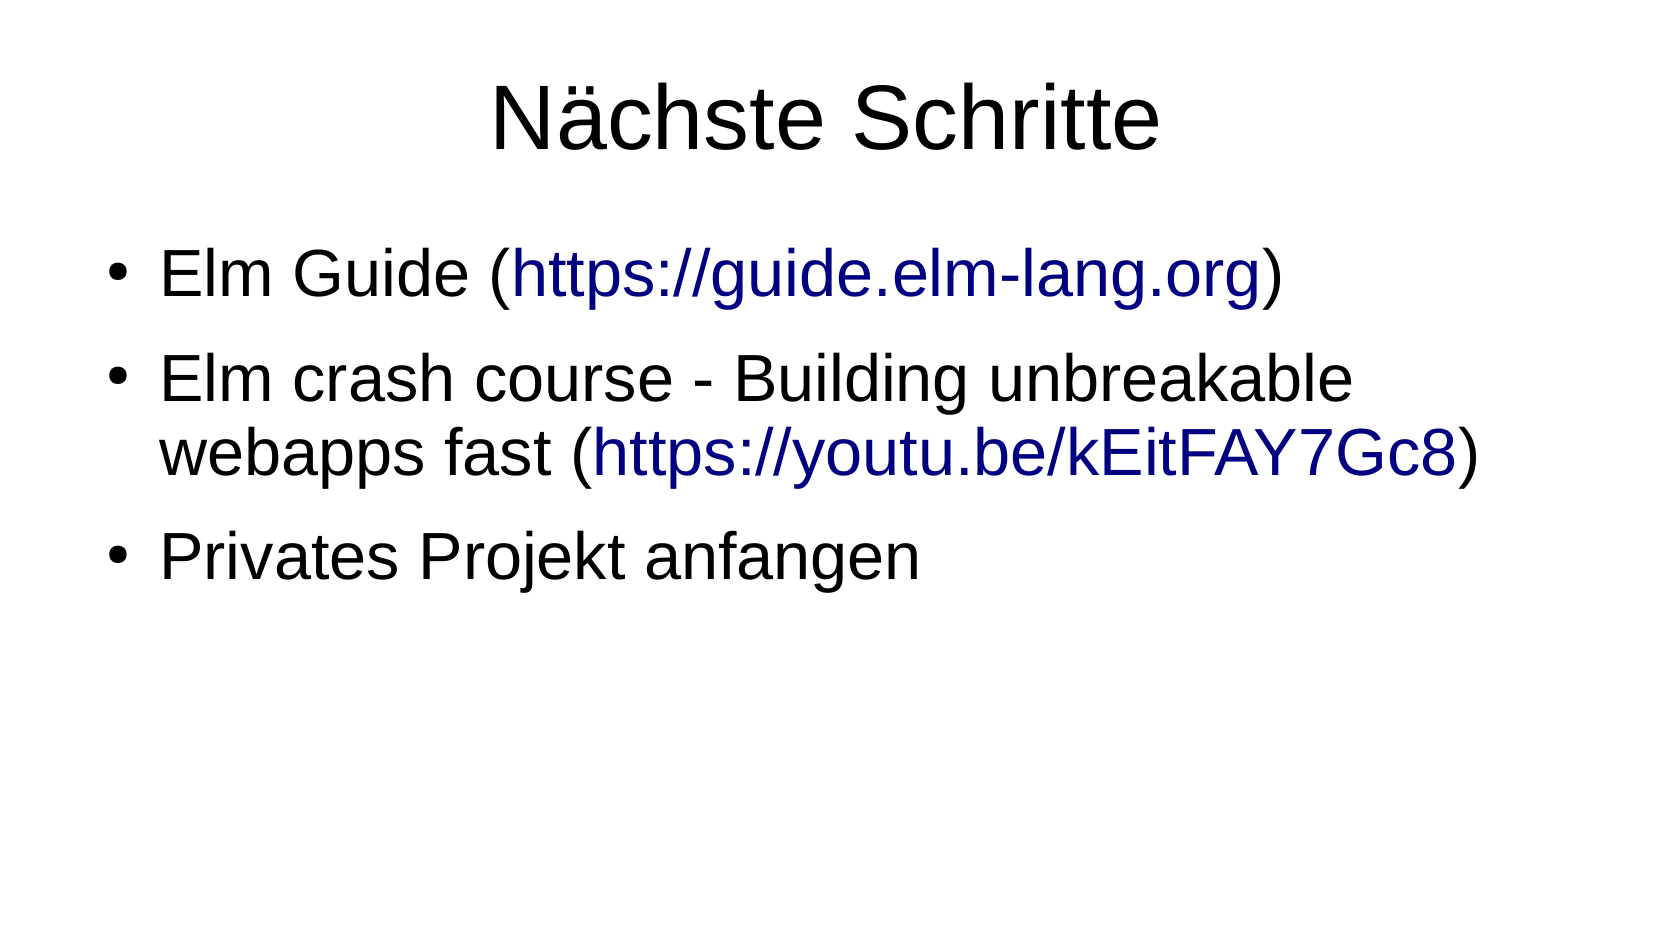

# Nächste Schritte
Elm Guide (https://guide.elm-lang.org)
Elm crash course - Building unbreakable webapps fast (https://youtu.be/kEitFAY7Gc8)
Privates Projekt anfangen